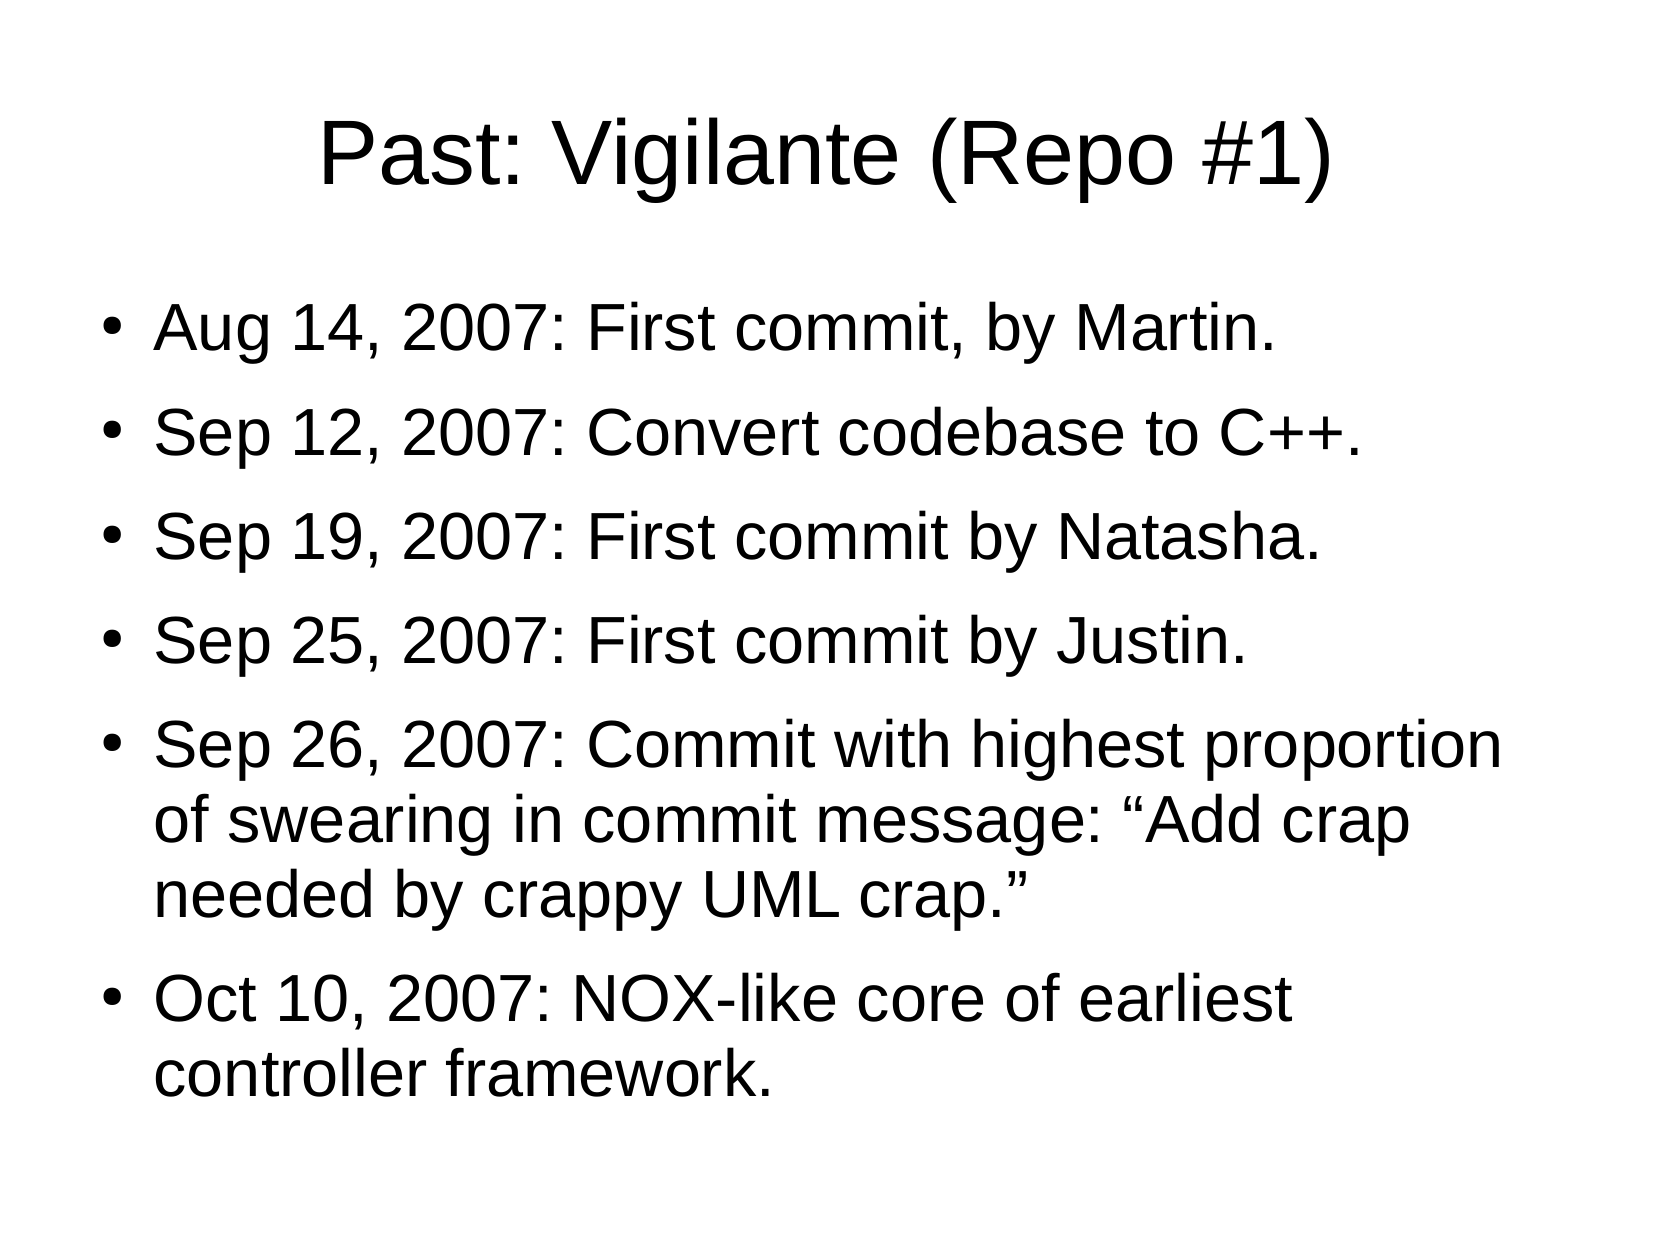

# Past: Vigilante (Repo #1)
Aug 14, 2007: First commit, by Martin.
Sep 12, 2007: Convert codebase to C++.
Sep 19, 2007: First commit by Natasha.
Sep 25, 2007: First commit by Justin.
Sep 26, 2007: Commit with highest proportion of swearing in commit message: “Add crap needed by crappy UML crap.”
Oct 10, 2007: NOX-like core of earliest controller framework.